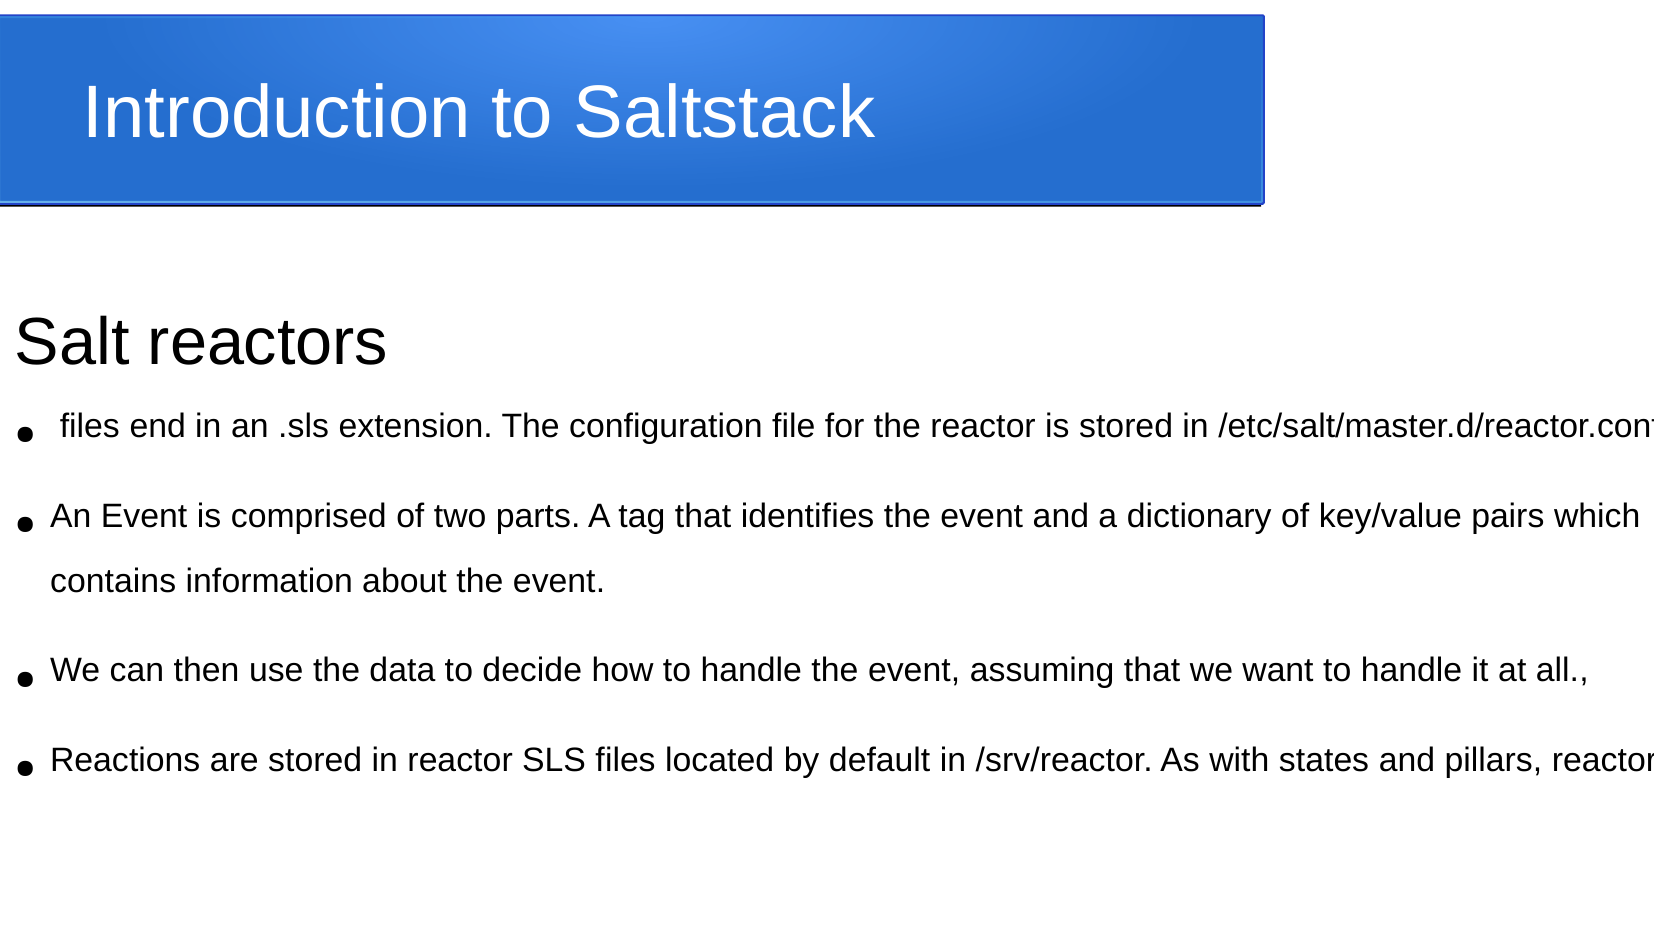

# Introduction to Saltstack
Salt reactors
 files end in an .sls extension. The configuration file for the reactor is stored in /etc/salt/master.d/reactor.conf
An Event is comprised of two parts. A tag that identifies the event and a dictionary of key/value pairs which contains information about the event.
We can then use the data to decide how to handle the event, assuming that we want to handle it at all.,
Reactions are stored in reactor SLS files located by default in /srv/reactor. As with states and pillars, reactor